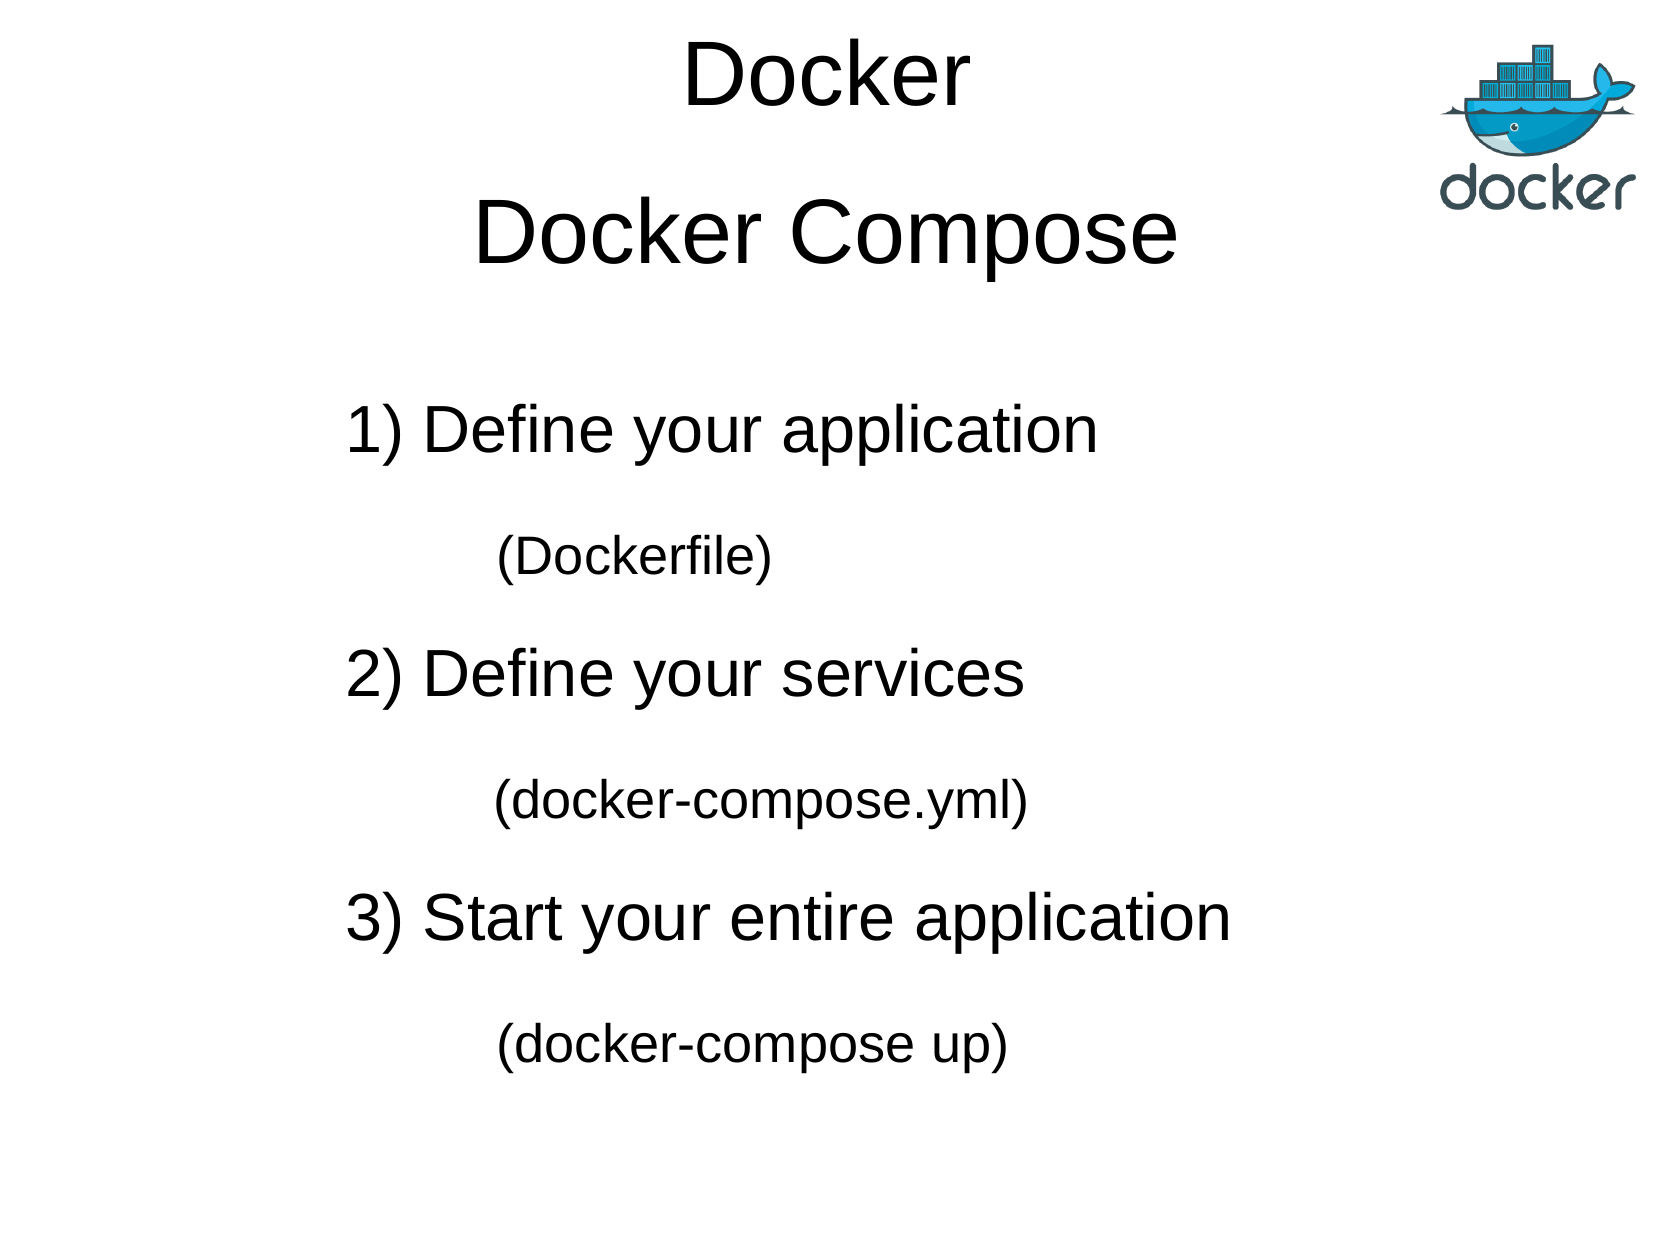

# Docker Docker Compose
 Define your application
 (Dockerfile)
 Define your services
 (docker-compose.yml)
 Start your entire application
 (docker-compose up)